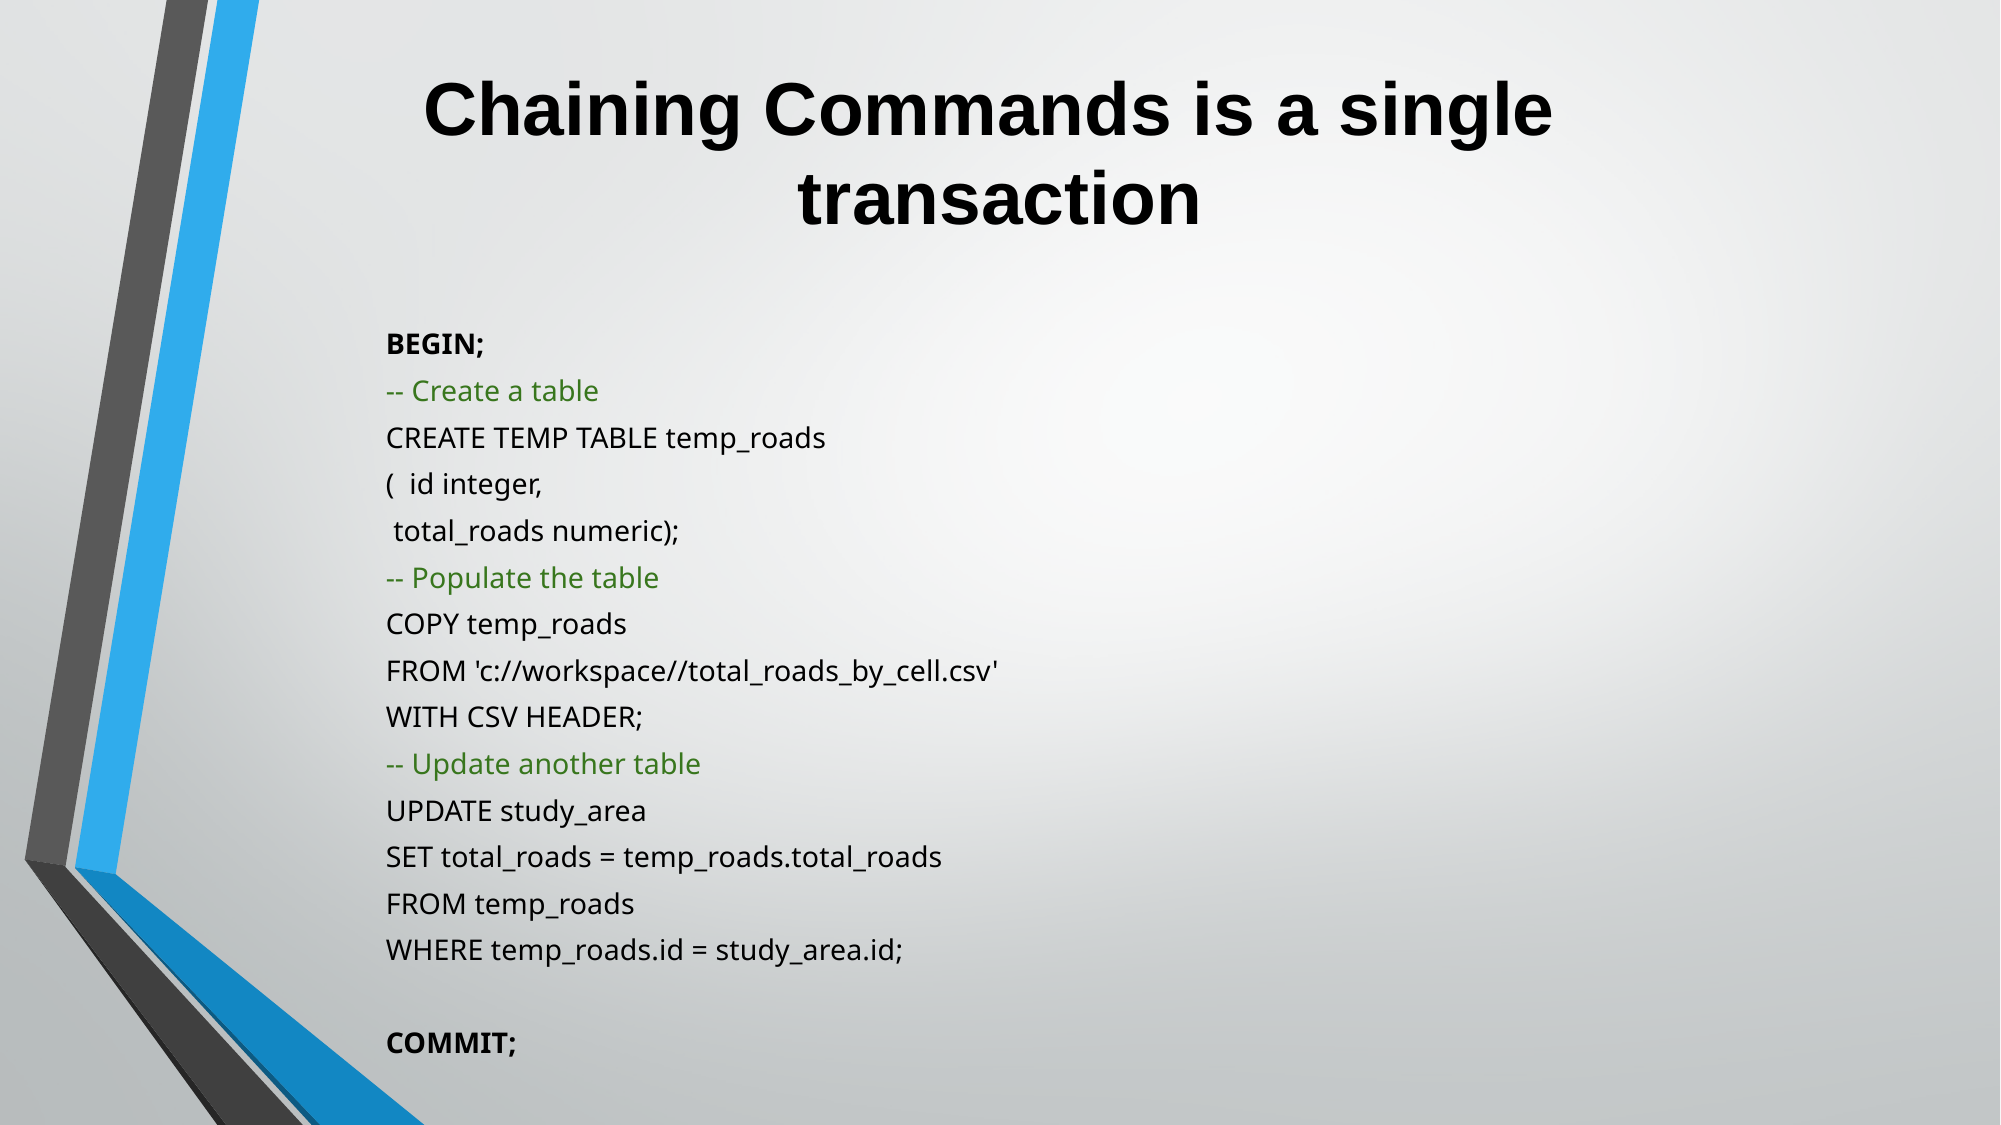

# Chaining Commands is a single transaction
BEGIN;
-- Create a table
CREATE TEMP TABLE temp_roads
( id integer,
 total_roads numeric);
-- Populate the table
COPY temp_roads
FROM 'c://workspace//total_roads_by_cell.csv'
WITH CSV HEADER;
-- Update another table
UPDATE study_area
SET total_roads = temp_roads.total_roads
FROM temp_roads
WHERE temp_roads.id = study_area.id;
COMMIT;